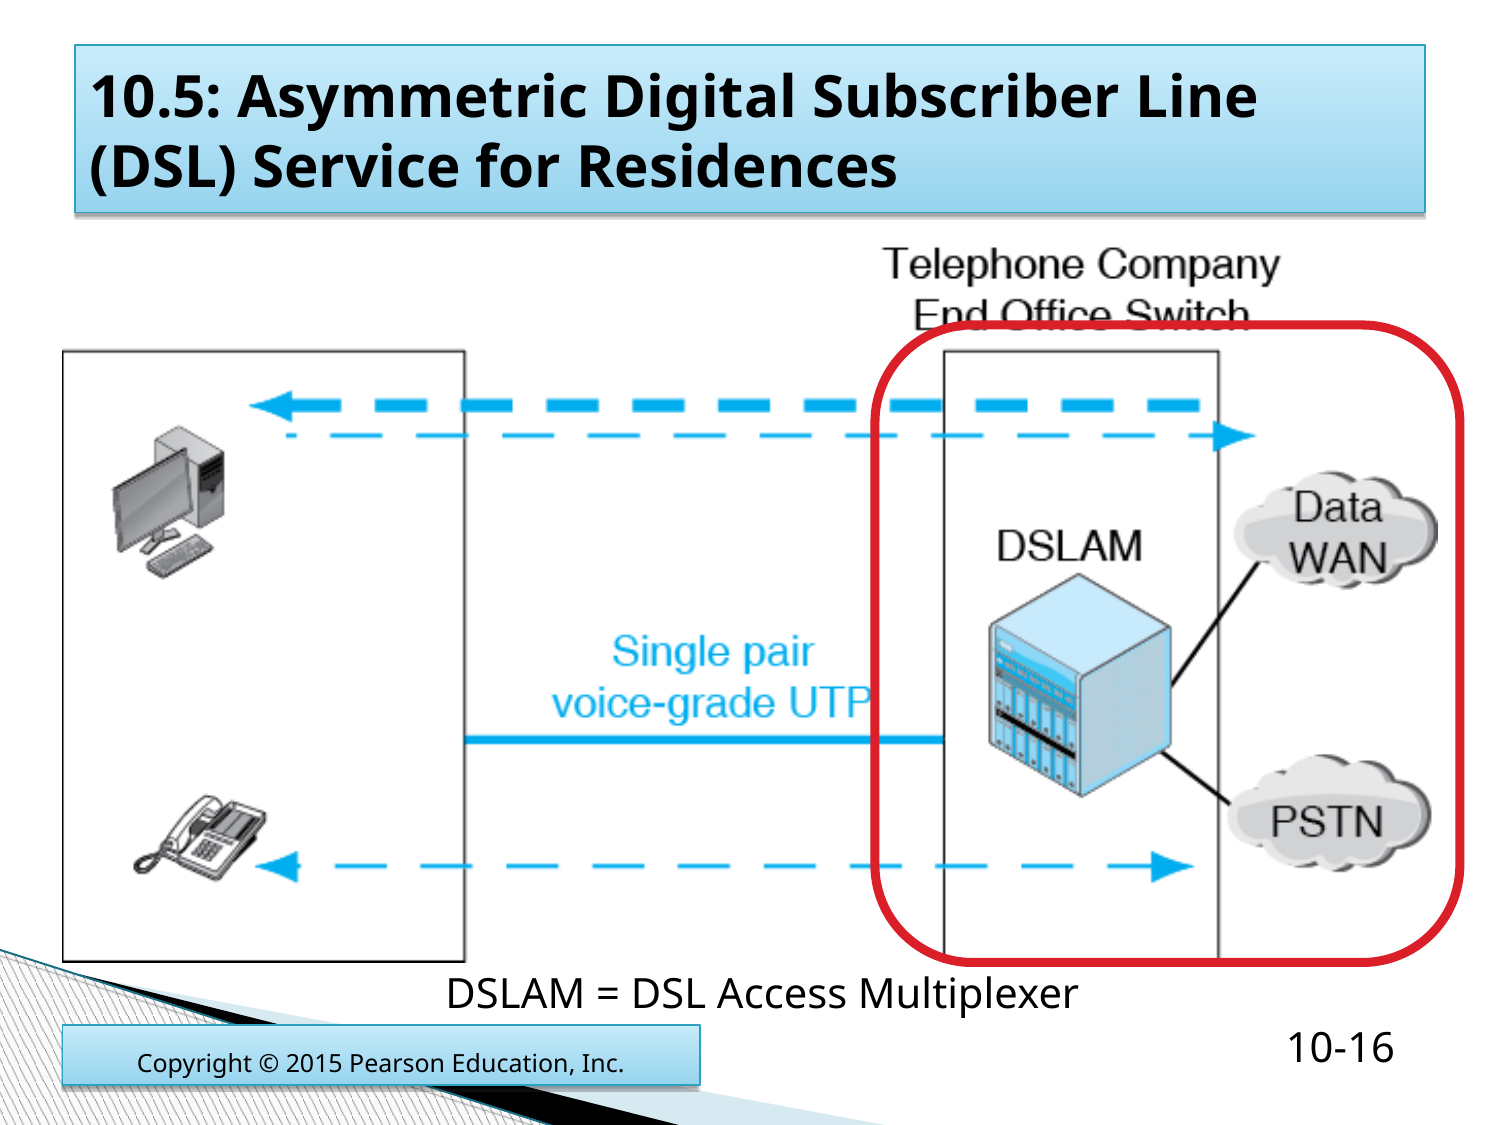

# 10.5: Asymmetric Digital Subscriber Line (DSL) Service for Residences
DSLAM = DSL Access Multiplexer
Copyright © 2015 Pearson Education, Inc.